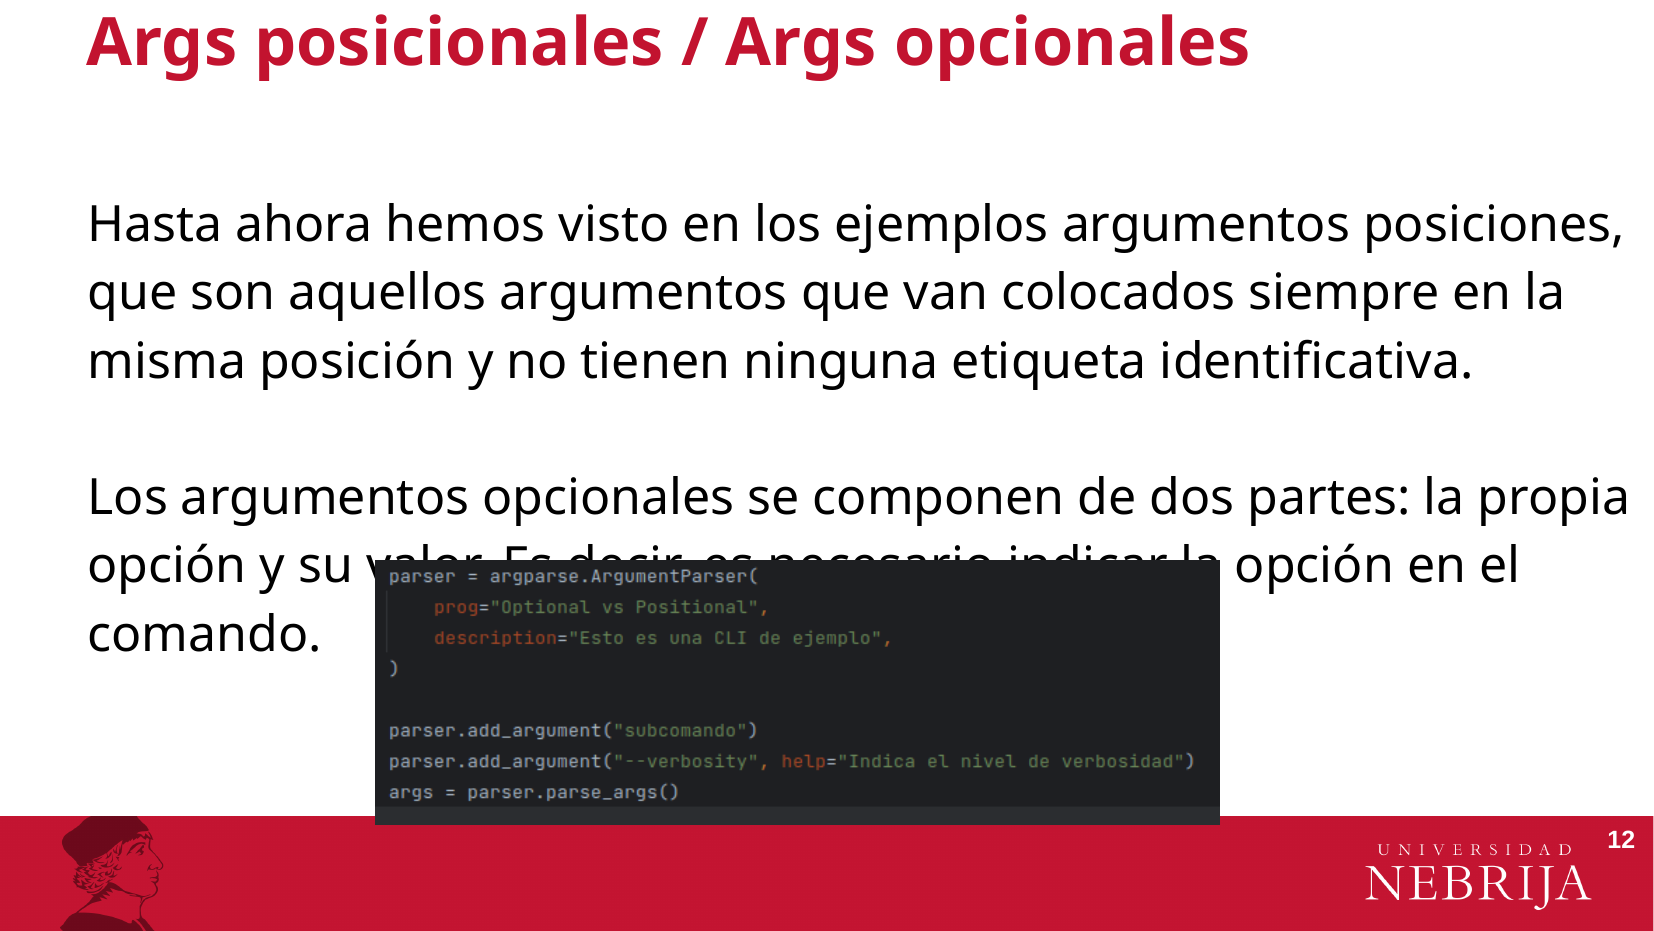

Args posicionales / Args opcionales
Hasta ahora hemos visto en los ejemplos argumentos posiciones, que son aquellos argumentos que van colocados siempre en la misma posición y no tienen ninguna etiqueta identificativa.
Los argumentos opcionales se componen de dos partes: la propia opción y su valor. Es decir, es necesario indicar la opción en el comando.